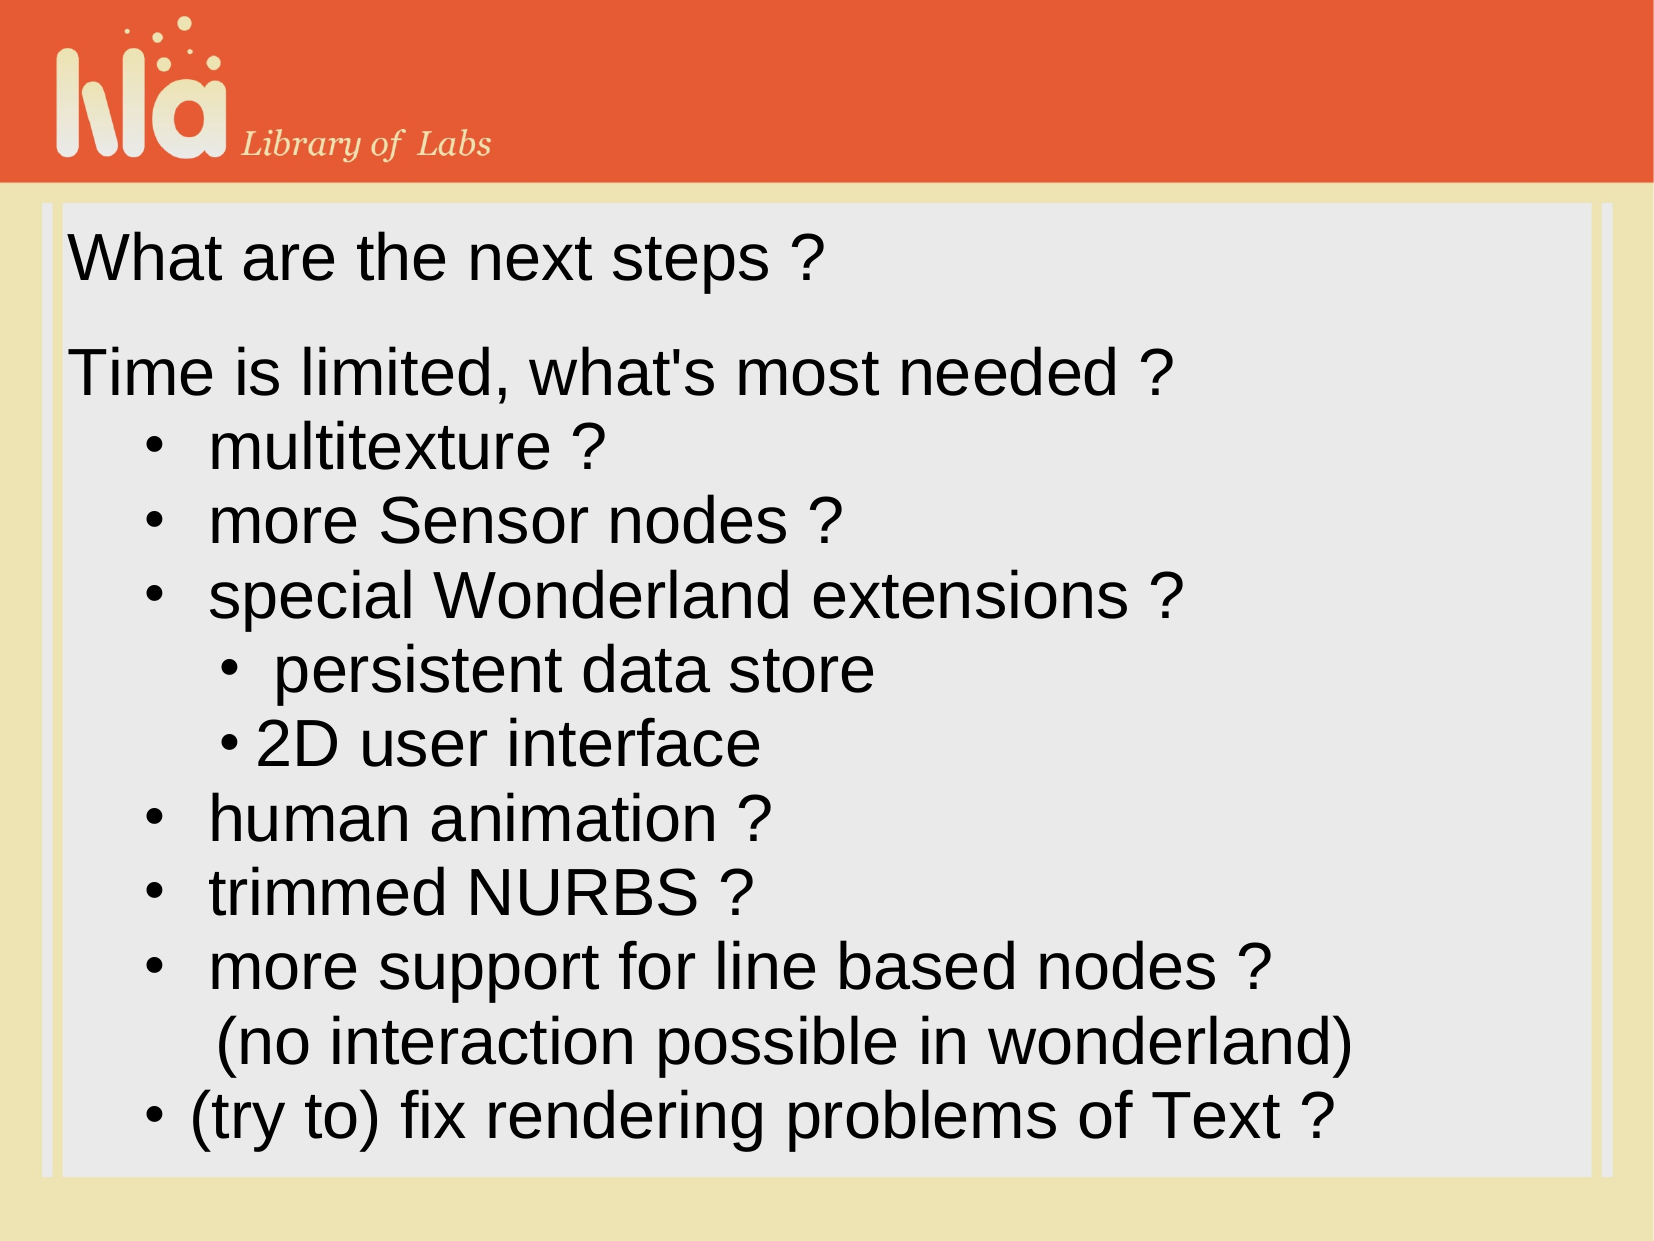

What are the next steps ?
Time is limited, what's most needed ?
 multitexture ?
 more Sensor nodes ?
 special Wonderland extensions ?
 persistent data store
2D user interface
 human animation ?
 trimmed NURBS ?
 more support for line based nodes ?
 		(no interaction possible in wonderland)
(try to) fix rendering problems of Text ?